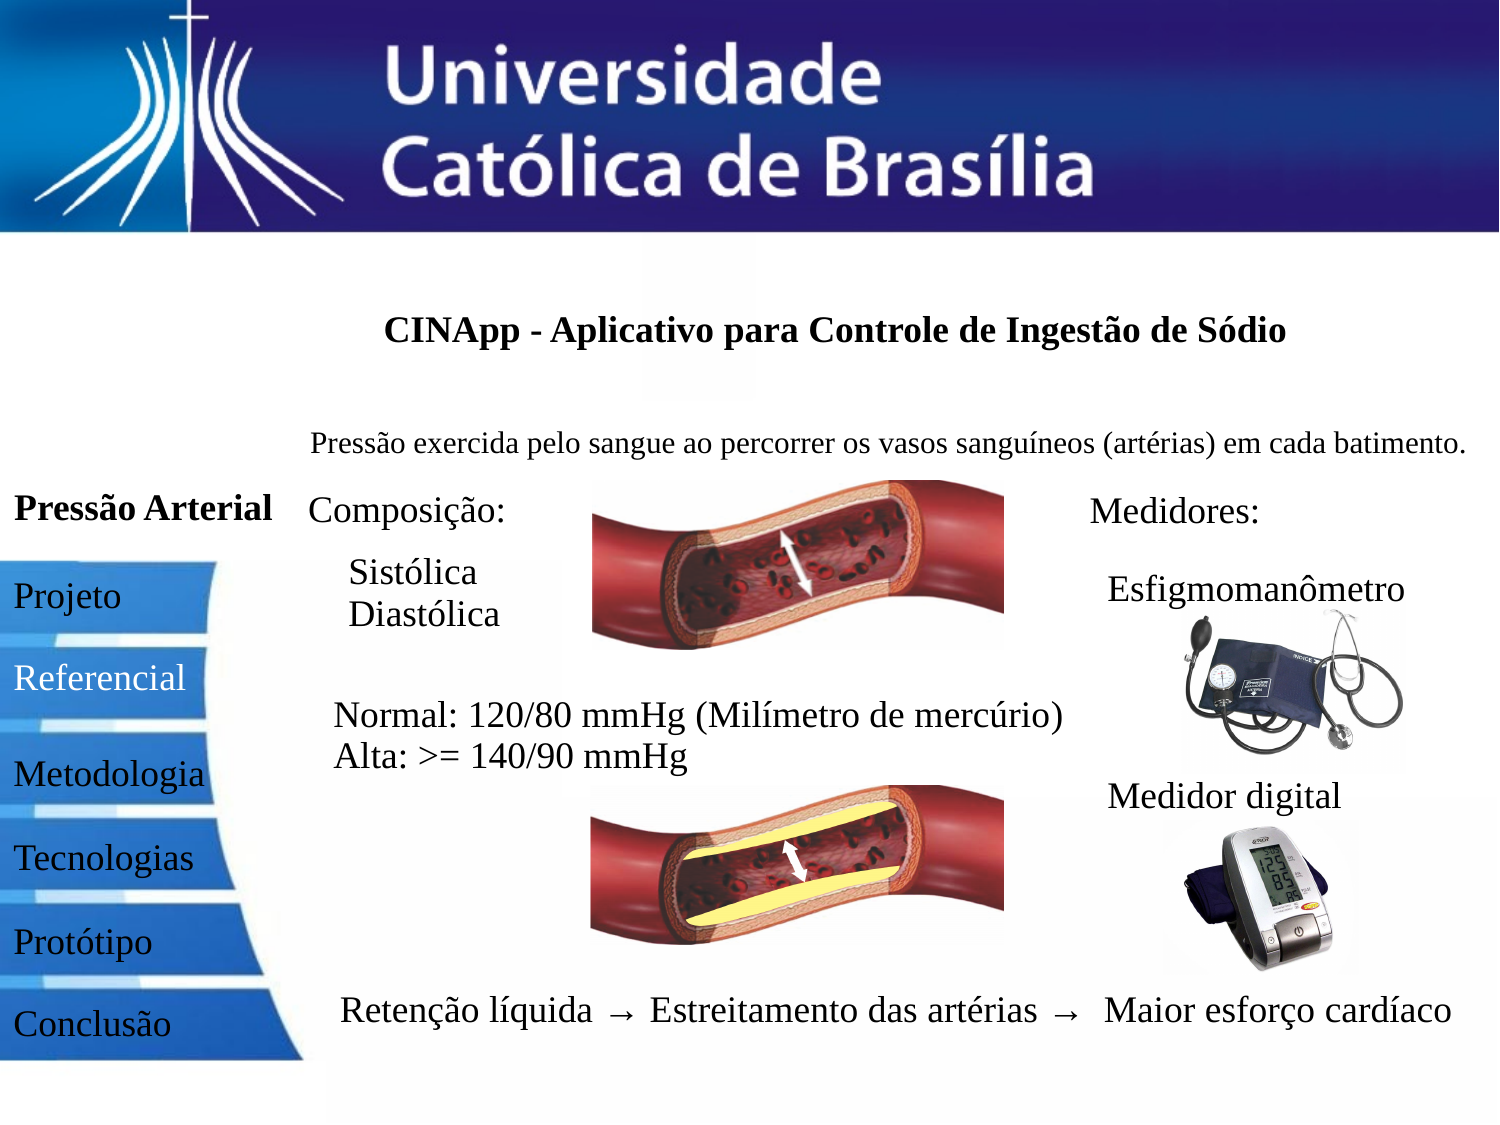

#
| CINApp - Aplicativo para Controle de Ingestão de Sódio |
| --- |
| Pressão exercida pelo sangue ao percorrer os vasos sanguíneos (artérias) em cada batimento. |
| --- |
| Pressão Arterial |
| --- |
| Composição: |
| --- |
| Medidores: |
| --- |
| Sistólica Diastólica |
| --- |
Esfigmomanômetro
| Projeto |
| --- |
| Referencial |
| Metodologia |
| Tecnologias |
| Protótipo |
| Conclusão |
| Normal: 120/80 mmHg (Milímetro de mercúrio) Alta: >= 140/90 mmHg |
| --- |
Medidor digital
| Retenção líquida → Estreitamento das artérias → Maior esforço cardíaco |
| --- |